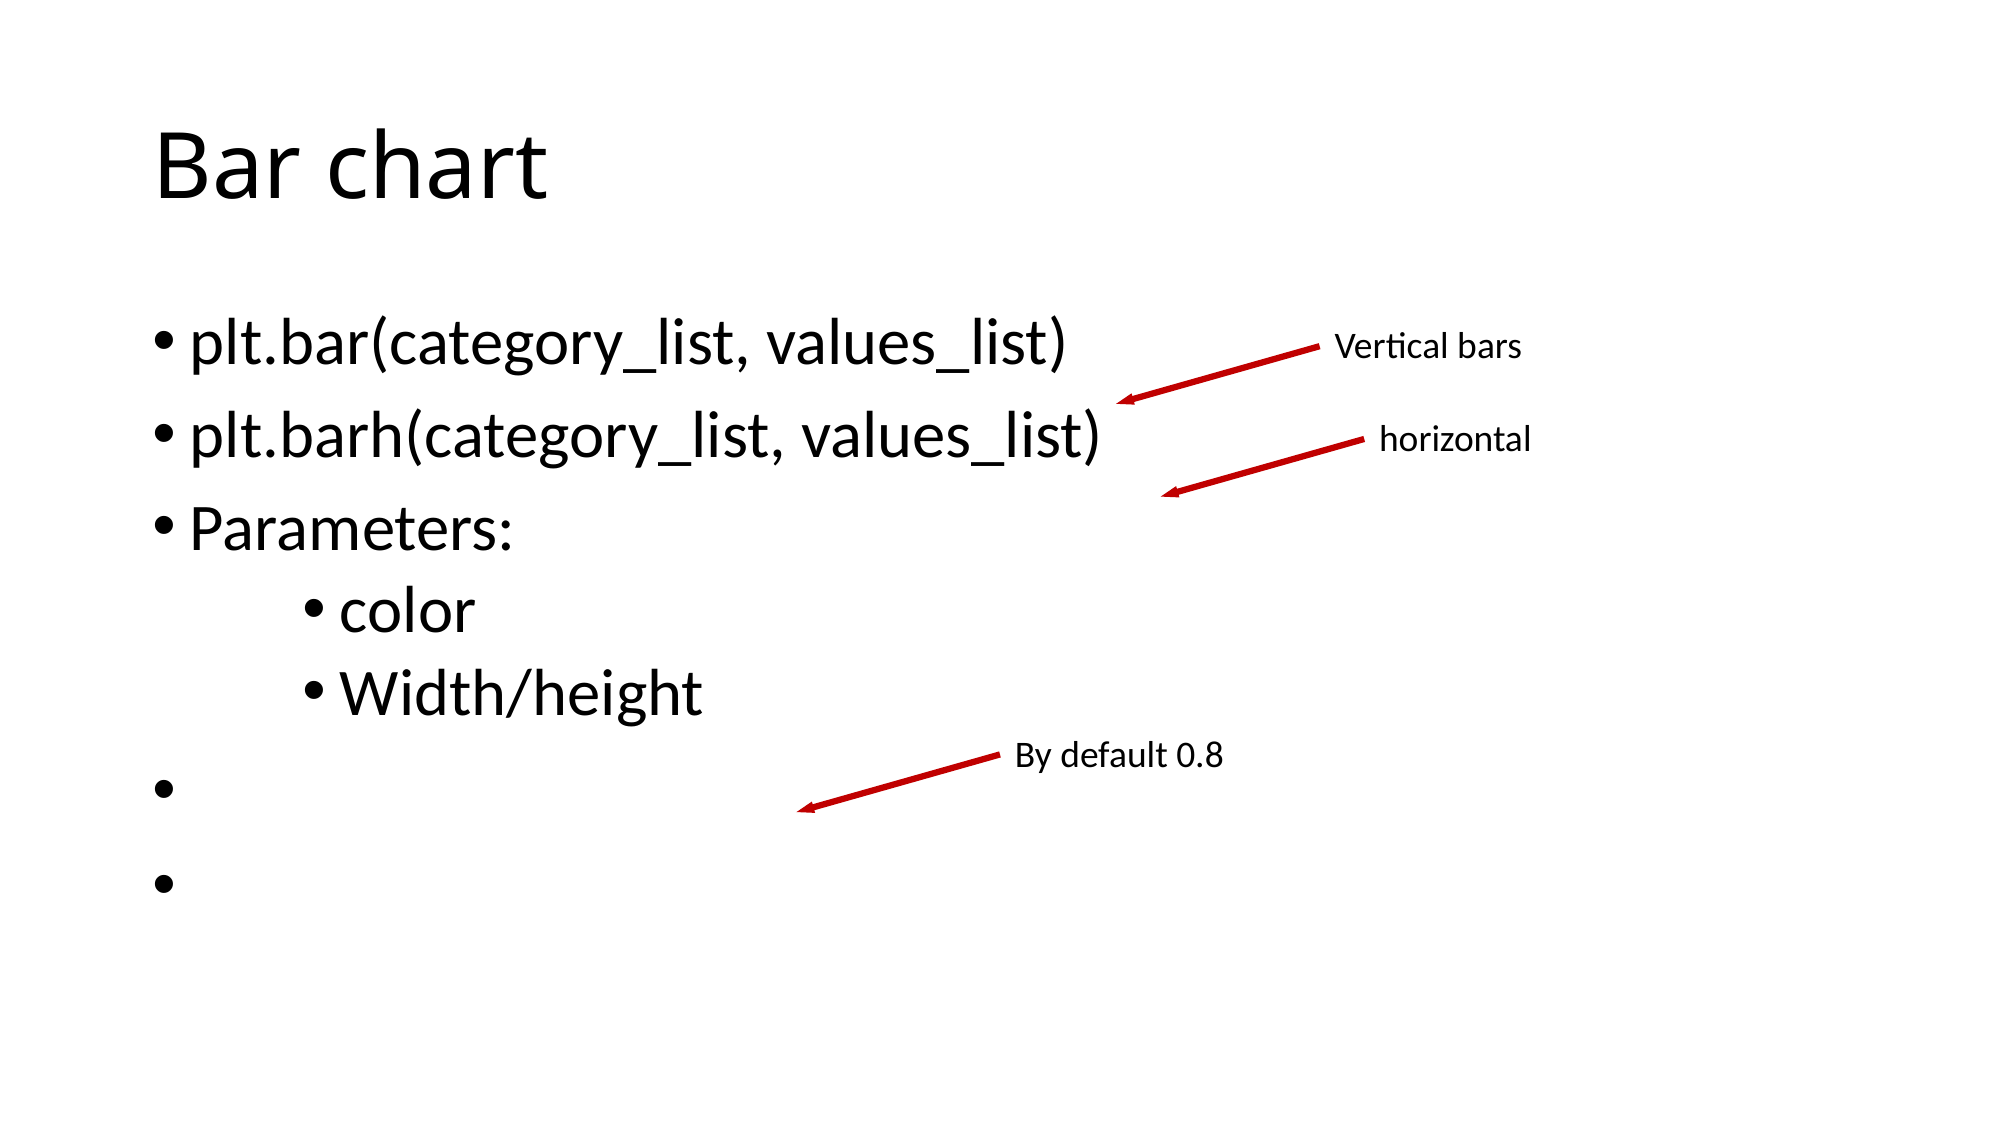

# Bar chart
plt.bar(category_list, values_list)
plt.barh(category_list, values_list)
Parameters:
color
Width/height
Vertical bars
horizontal
By default 0.8